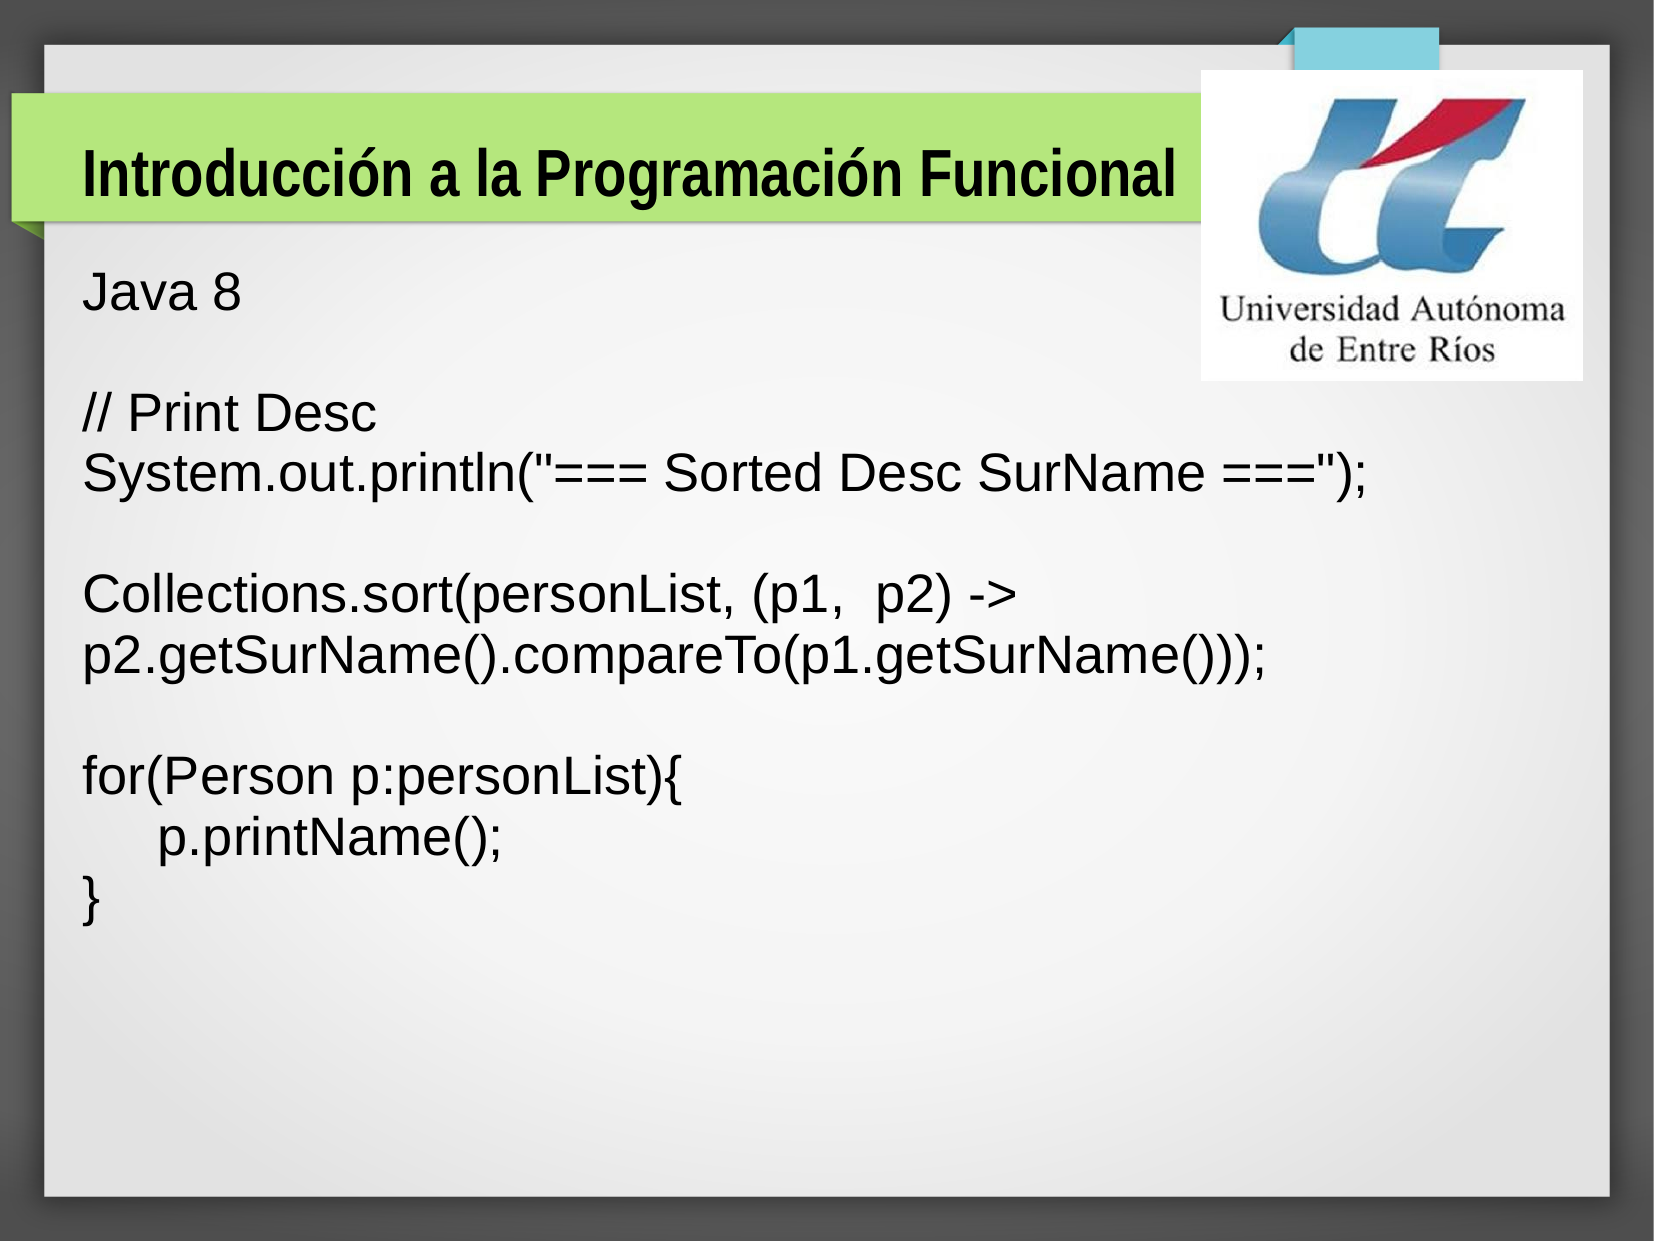

# Introducción a la Programación Funcional
Java 8
// Print Desc
System.out.println("=== Sorted Desc SurName ===");
Collections.sort(personList, (p1, p2) -> p2.getSurName().compareTo(p1.getSurName()));
for(Person p:personList){
 p.printName();
}